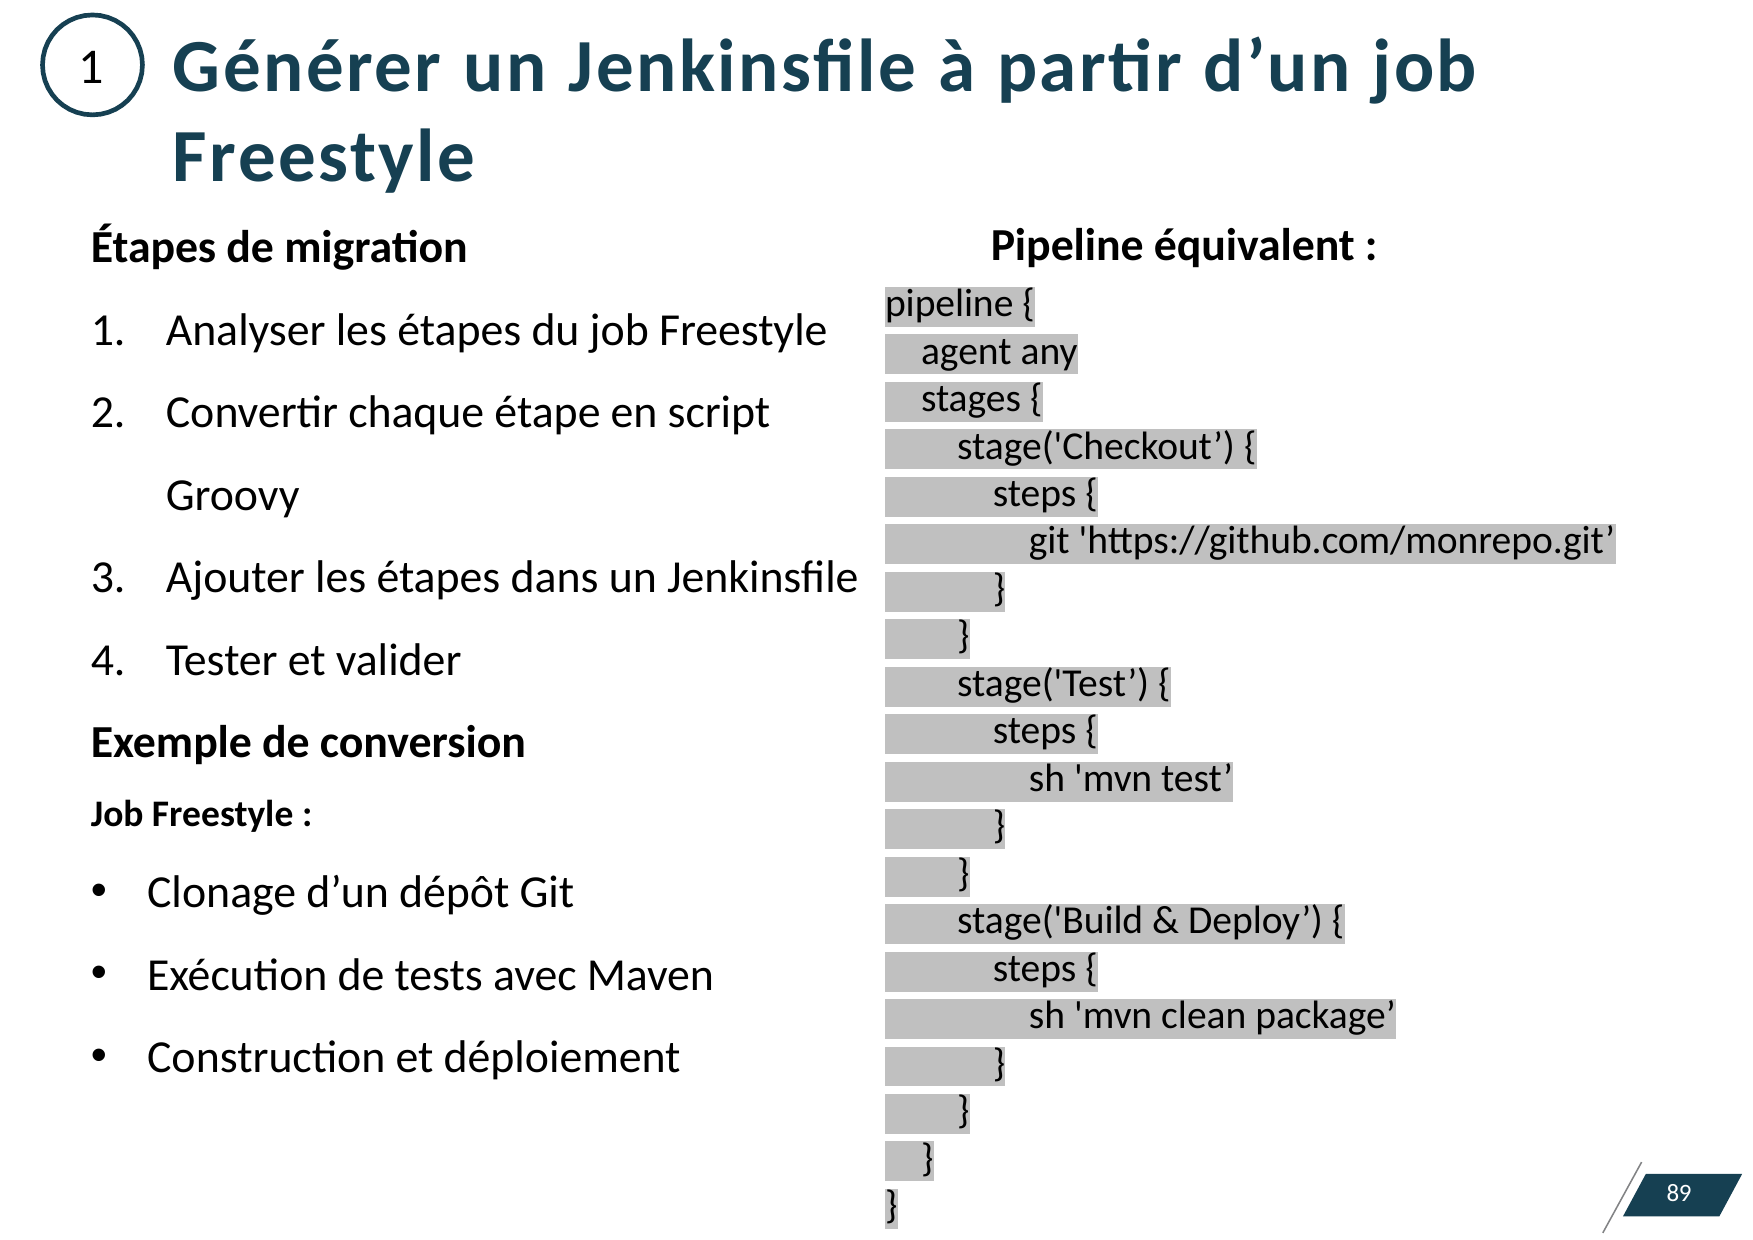

# Générer un Jenkinsfile à partir d’un job Freestyle
1
Étapes de migration
Analyser les étapes du job Freestyle
Convertir chaque étape en script Groovy
Ajouter les étapes dans un Jenkinsfile
Tester et valider
Exemple de conversion
Job Freestyle :
Clonage d’un dépôt Git
Exécution de tests avec Maven
Construction et déploiement
Pipeline équivalent :
pipeline {
 agent any
 stages {
 stage('Checkout’) {
 steps {
 git 'https://github.com/monrepo.git’
 }
 }
 stage('Test’) {
 steps {
 sh 'mvn test’
 }
 }
 stage('Build & Deploy’) {
 steps {
 sh 'mvn clean package’
 }
 }
 }
}
89